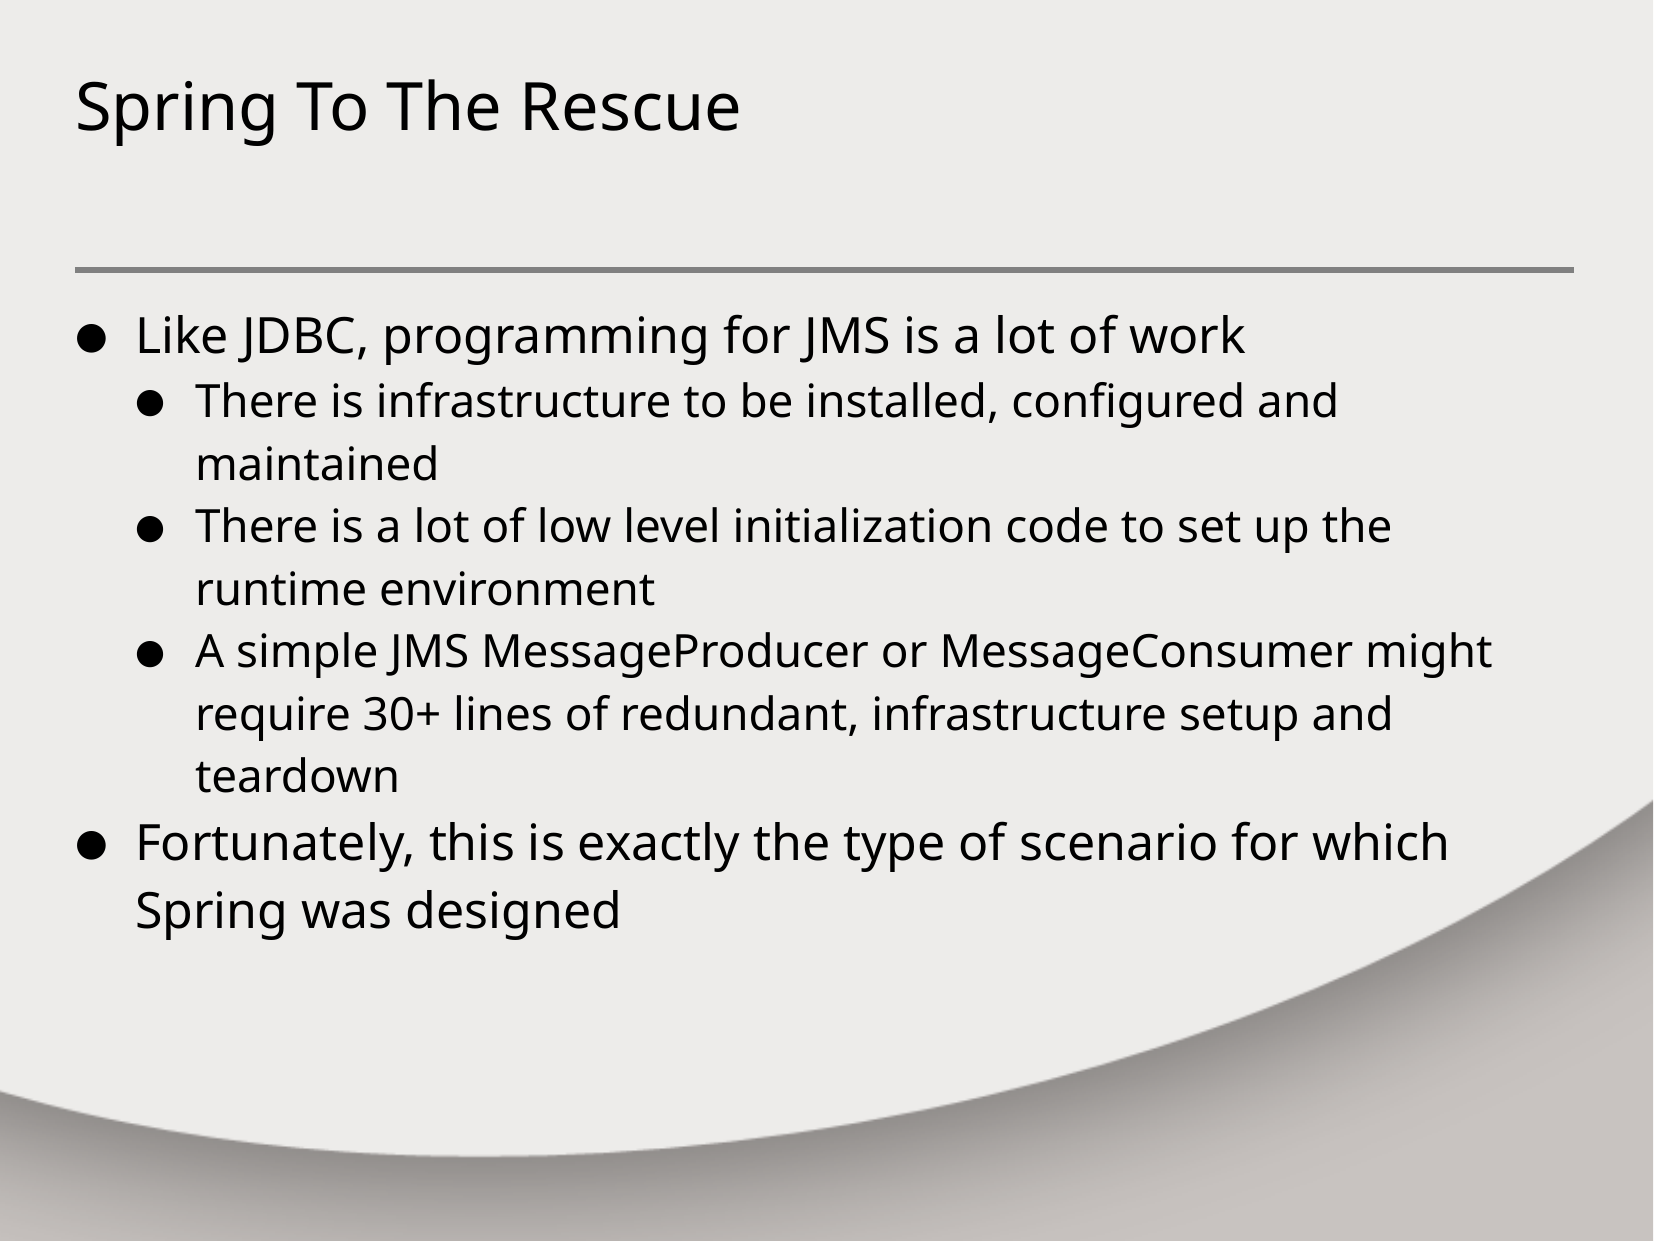

# Spring To The Rescue
Like JDBC, programming for JMS is a lot of work
There is infrastructure to be installed, configured and maintained
There is a lot of low level initialization code to set up the runtime environment
A simple JMS MessageProducer or MessageConsumer might require 30+ lines of redundant, infrastructure setup and teardown
Fortunately, this is exactly the type of scenario for which Spring was designed